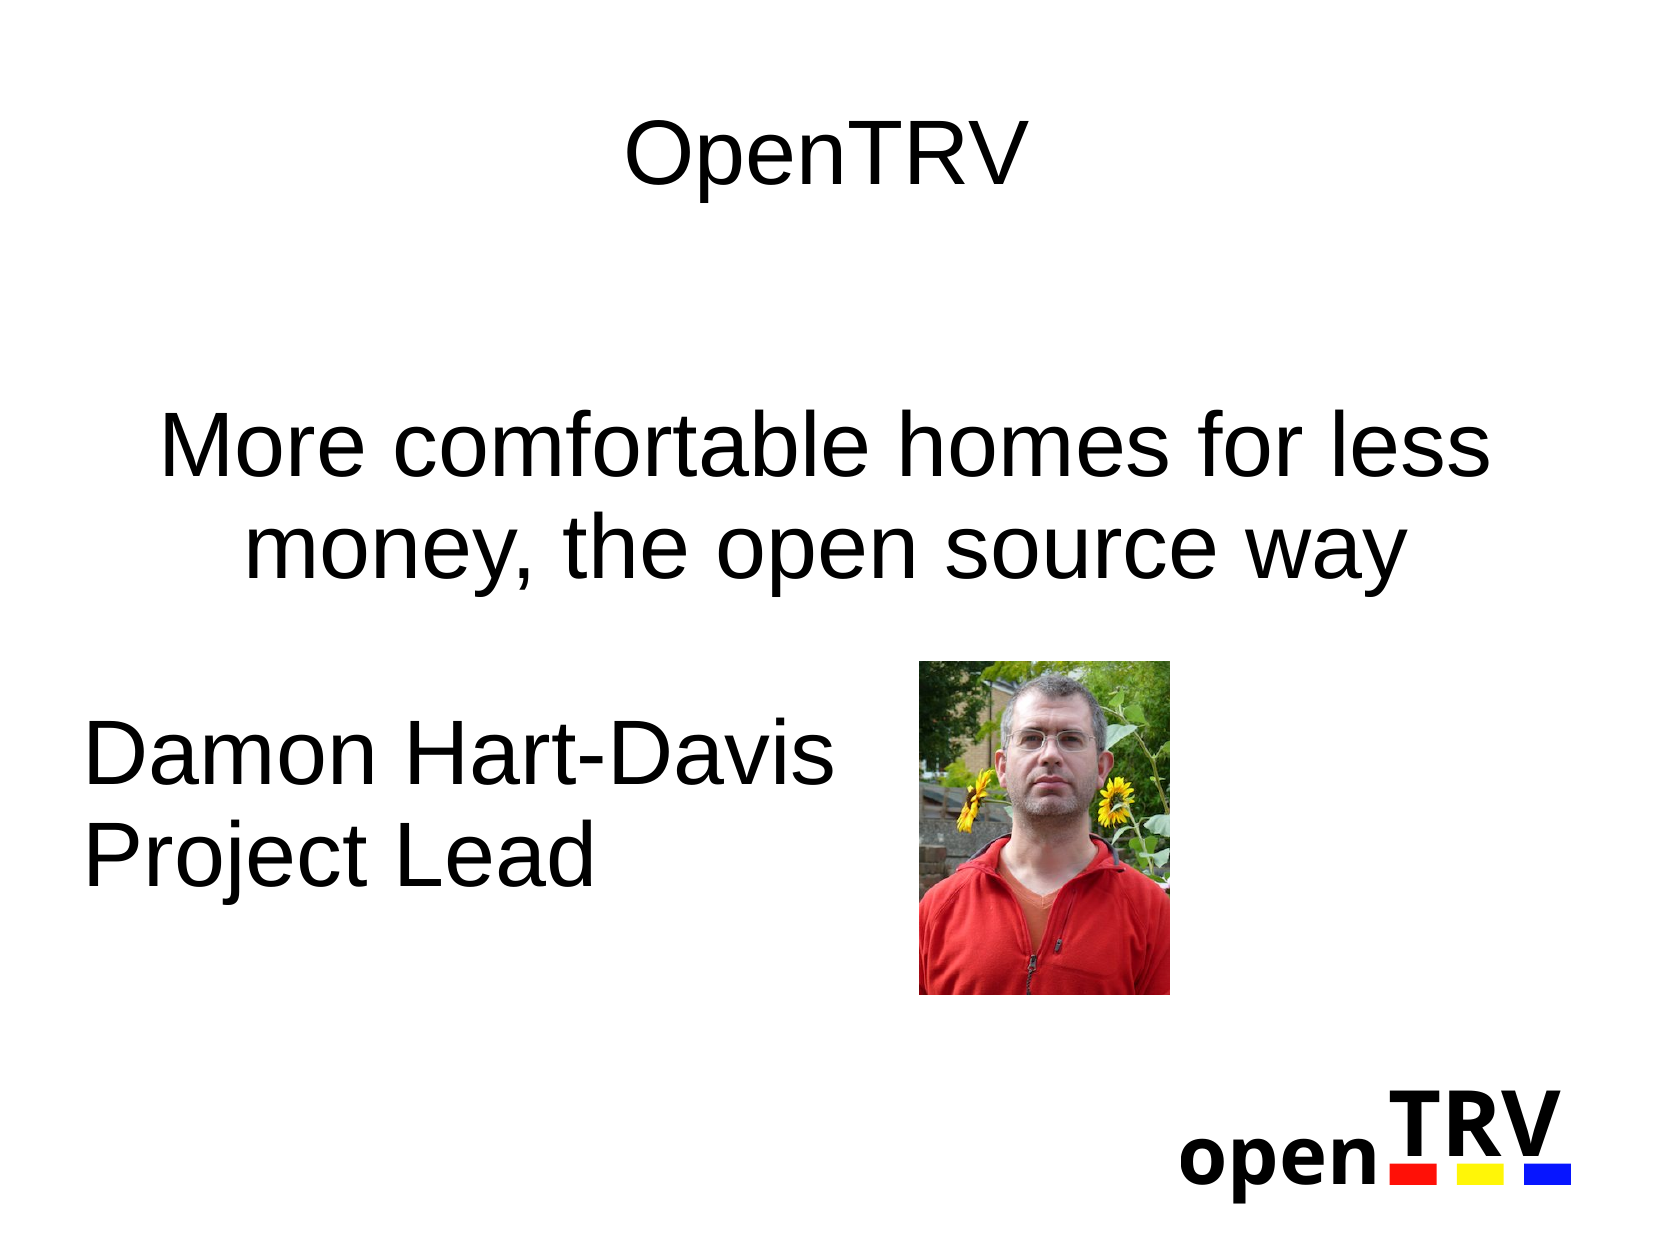

# OpenTRV
More comfortable homes for less money, the open source way
Damon Hart-Davis
Project Lead